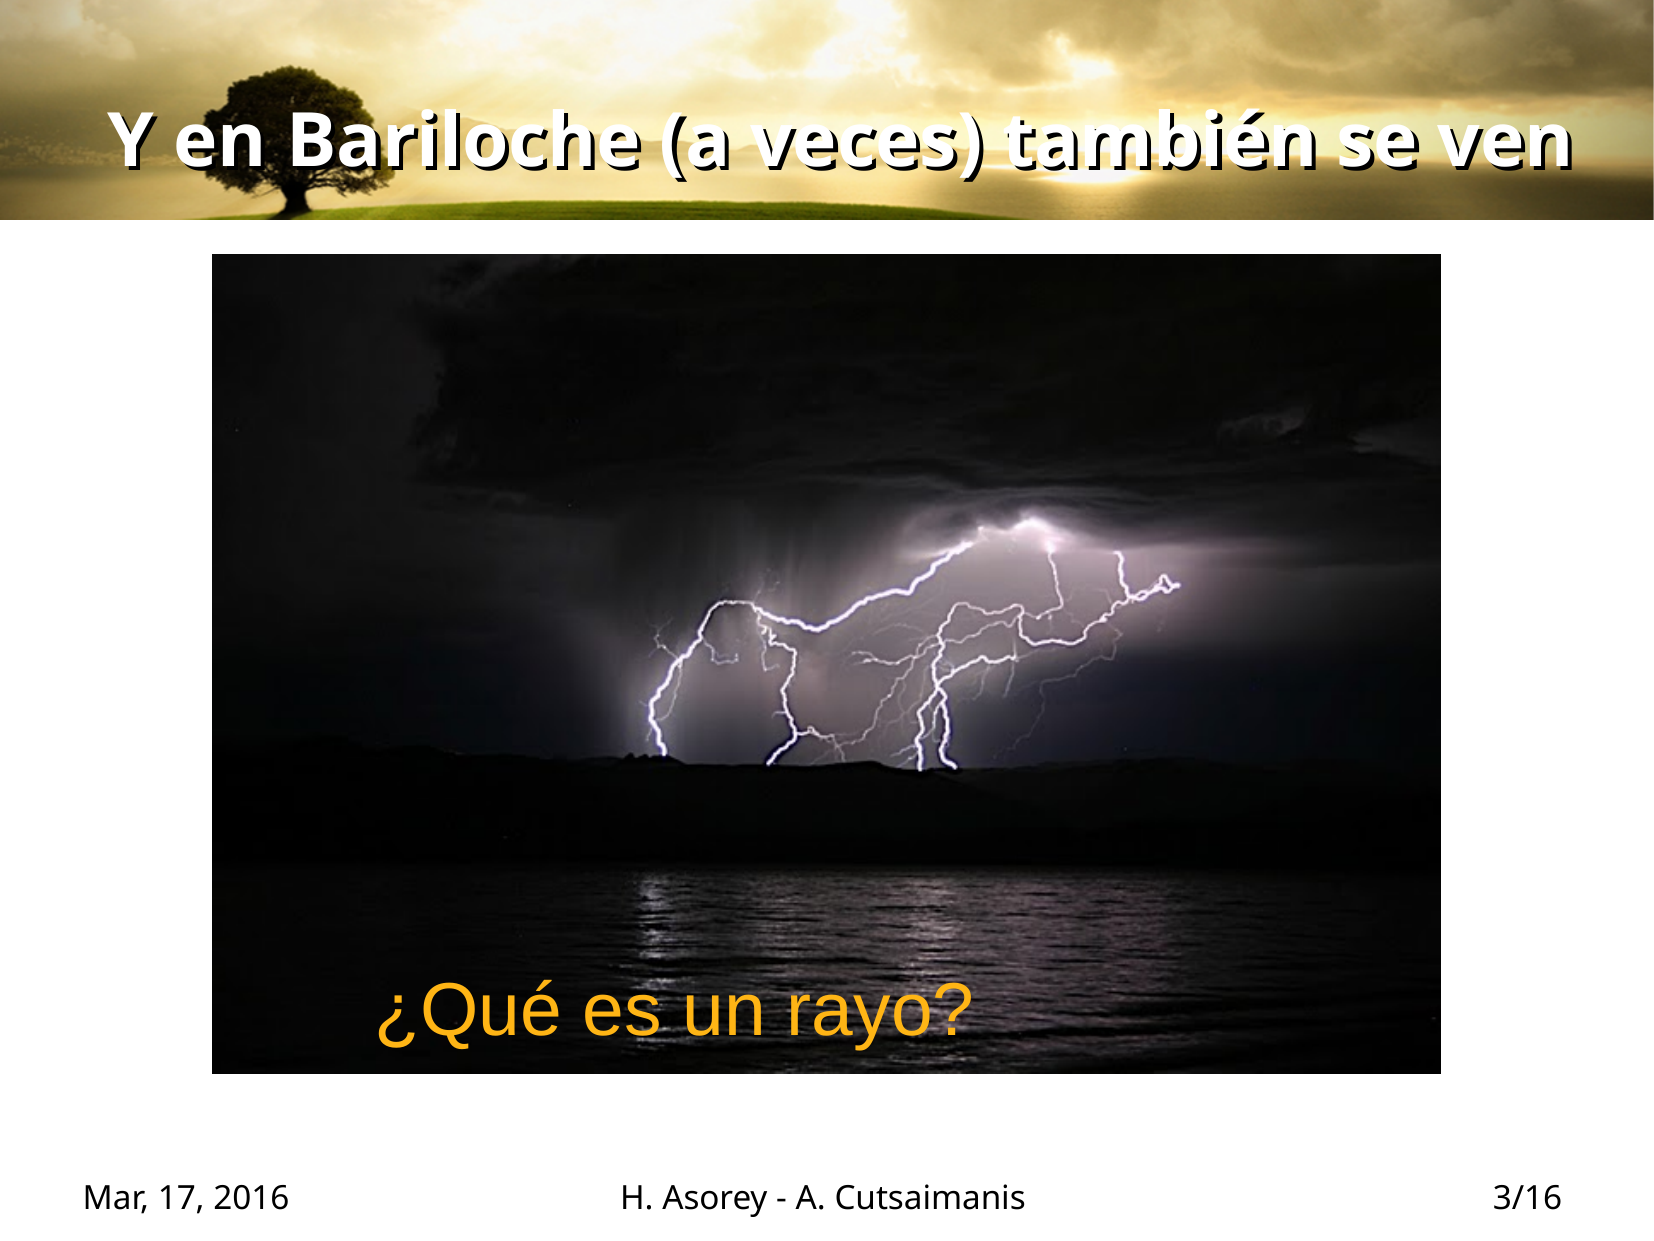

# Y en Bariloche (a veces) también se ven
¿Qué es un rayo?
Mar, 17, 2016
H. Asorey - A. Cutsaimanis
3